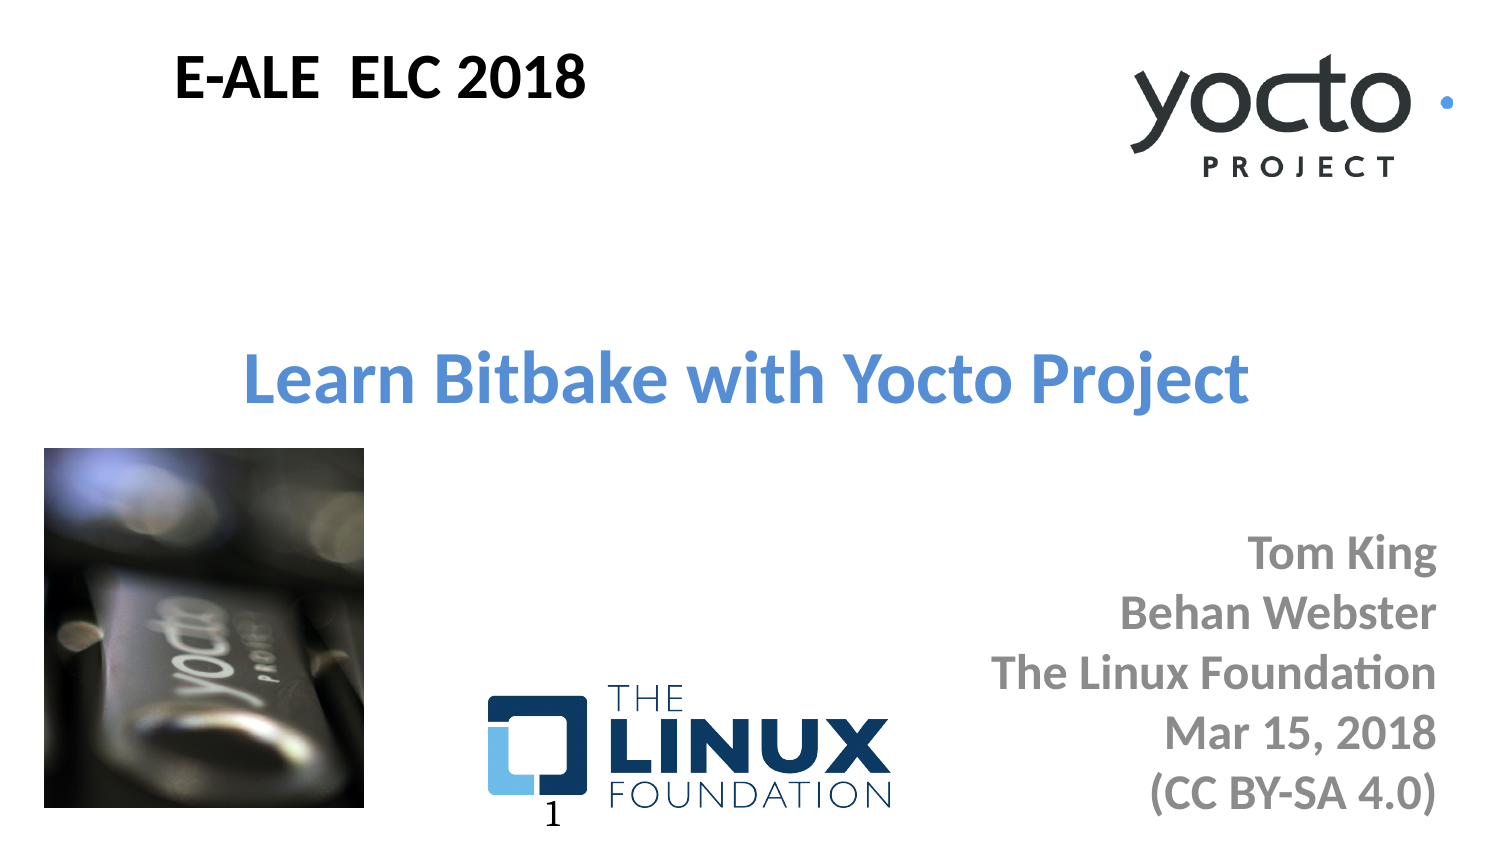

E-ALE ELC 2018
Learn Bitbake with Yocto Project
Tom King
Behan Webster
The Linux Foundation
Mar 15, 2018
(CC BY-SA 4.0)